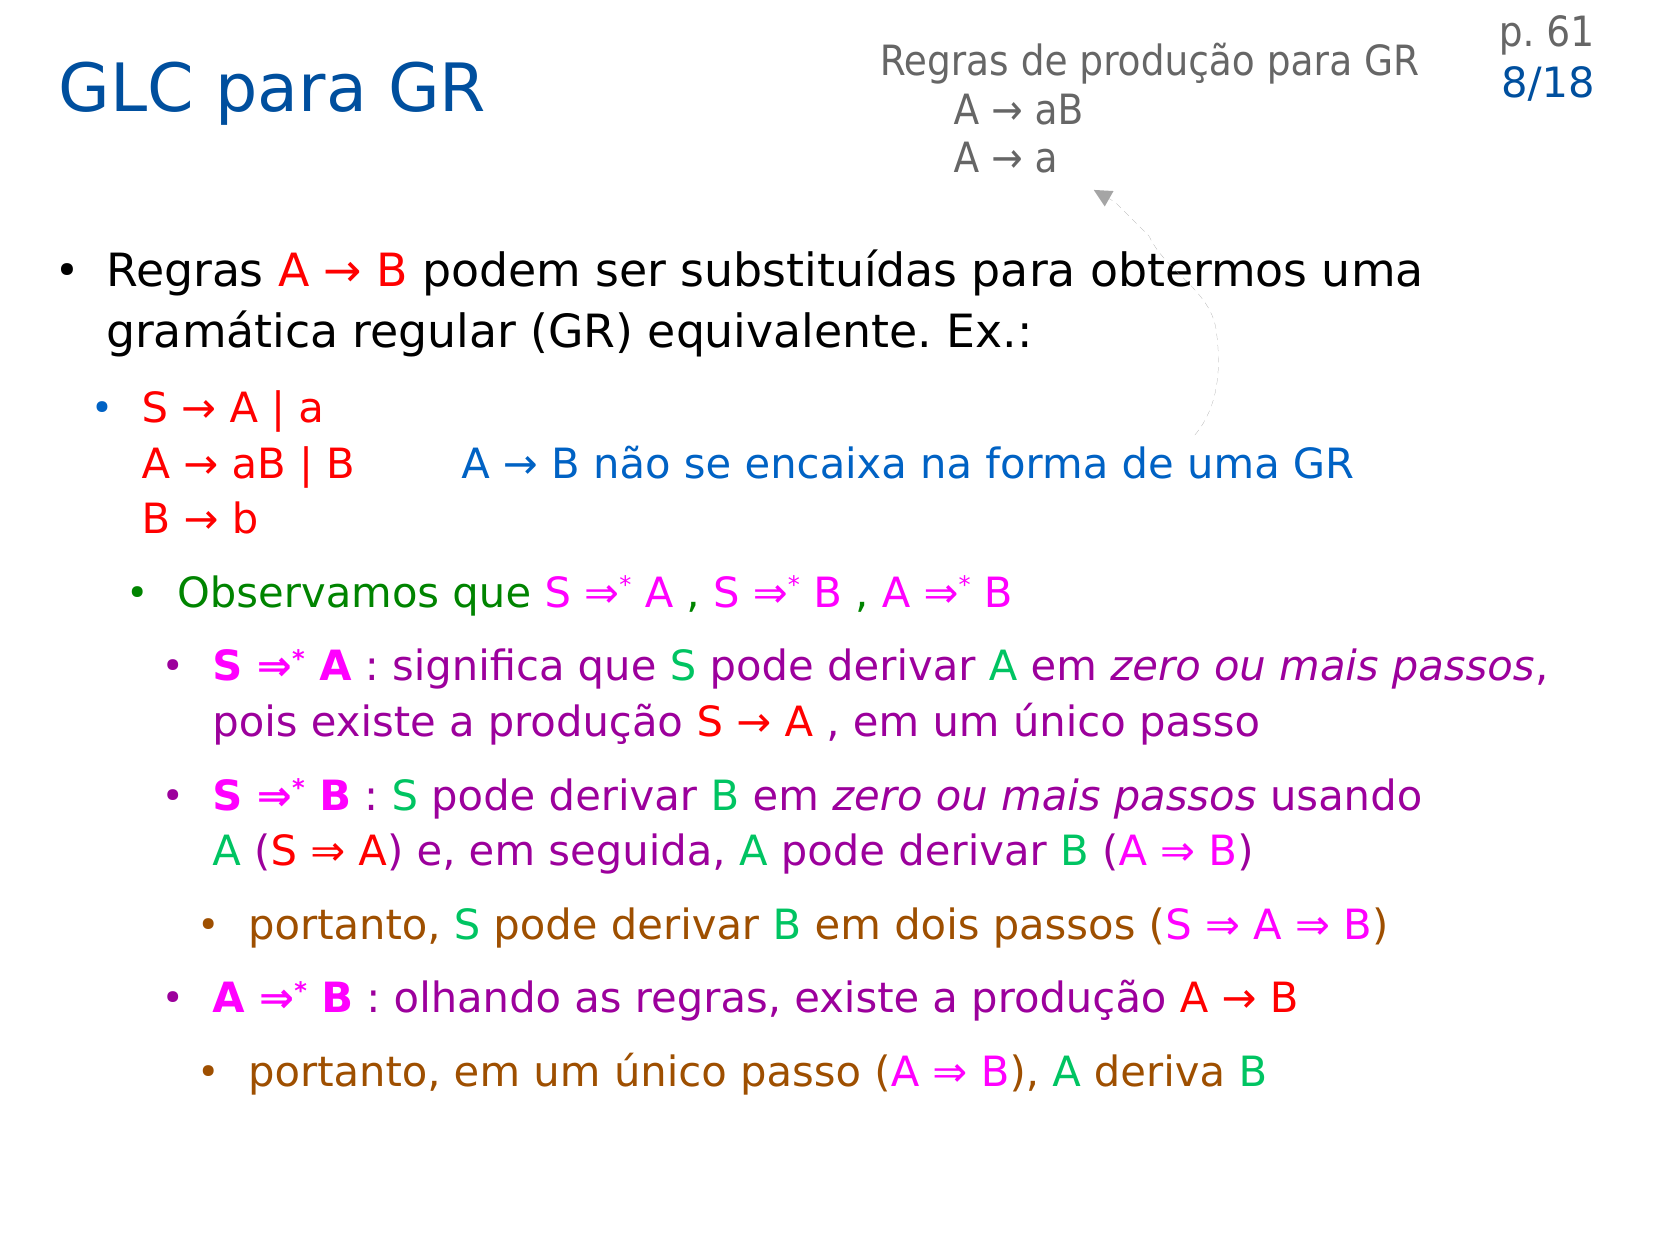

p. 61
# GLC para GR
Regras de produção para GR
	A → aB
	A → a
8
Regras A → B podem ser substituídas para obtermos uma gramática regular (GR) equivalente. Ex.:
S → A | a
A → aB | B A → B não se encaixa na forma de uma GR
B → b
Observamos que S ⇒* A , S ⇒* B , A ⇒* B
S ⇒* A : significa que S pode derivar A em zero ou mais passos, pois existe a produção S → A , em um único passo
S ⇒* B : S pode derivar B em zero ou mais passos usando
A (S ⇒ A) e, em seguida, A pode derivar B (A ⇒ B)
portanto, S pode derivar B em dois passos (S ⇒ A ⇒ B)
A ⇒* B : olhando as regras, existe a produção A → B
portanto, em um único passo (A ⇒ B), A deriva B